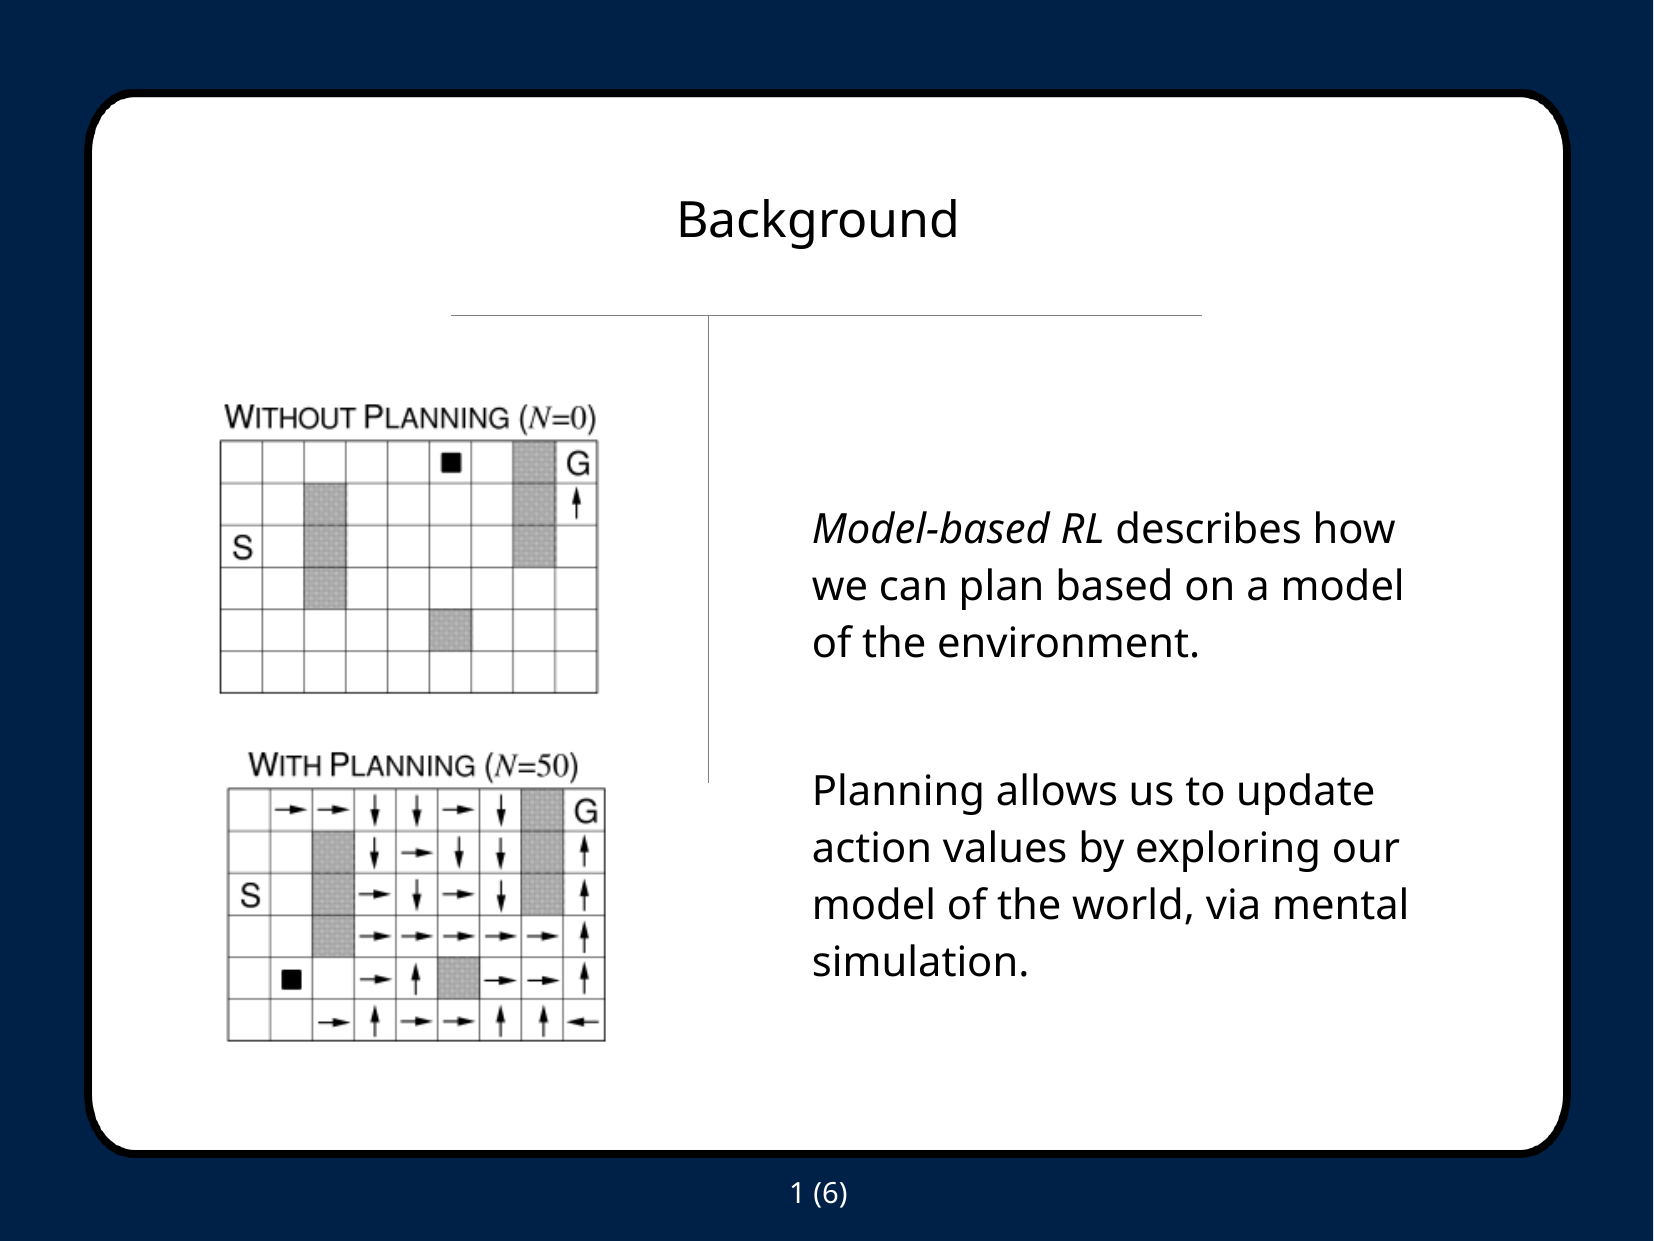

# Background
Model-based RL describes how we can plan based on a model of the environment.
Planning allows us to update action values by exploring our model of the world, via mental simulation.
1 (6)